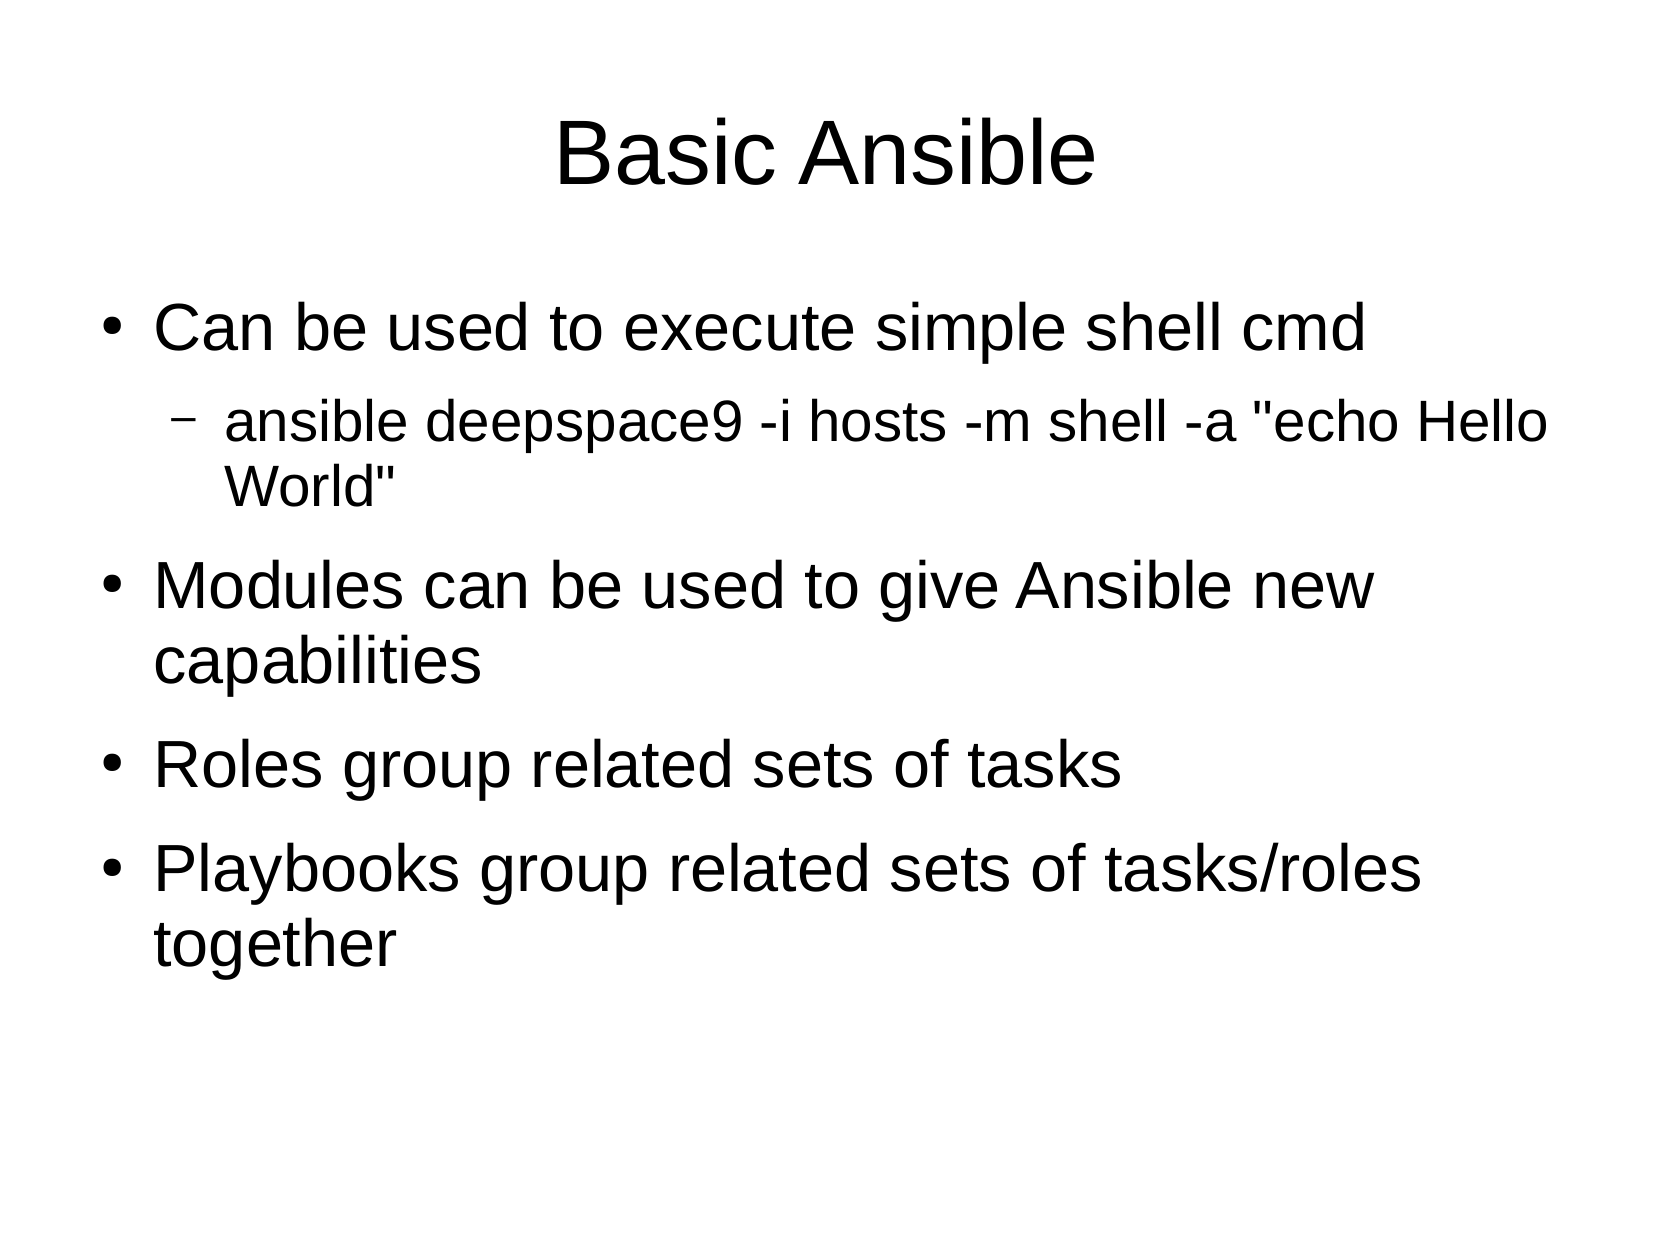

# Basic Ansible
Can be used to execute simple shell cmd
ansible deepspace9 -i hosts -m shell -a "echo Hello World"
Modules can be used to give Ansible new capabilities
Roles group related sets of tasks
Playbooks group related sets of tasks/roles together